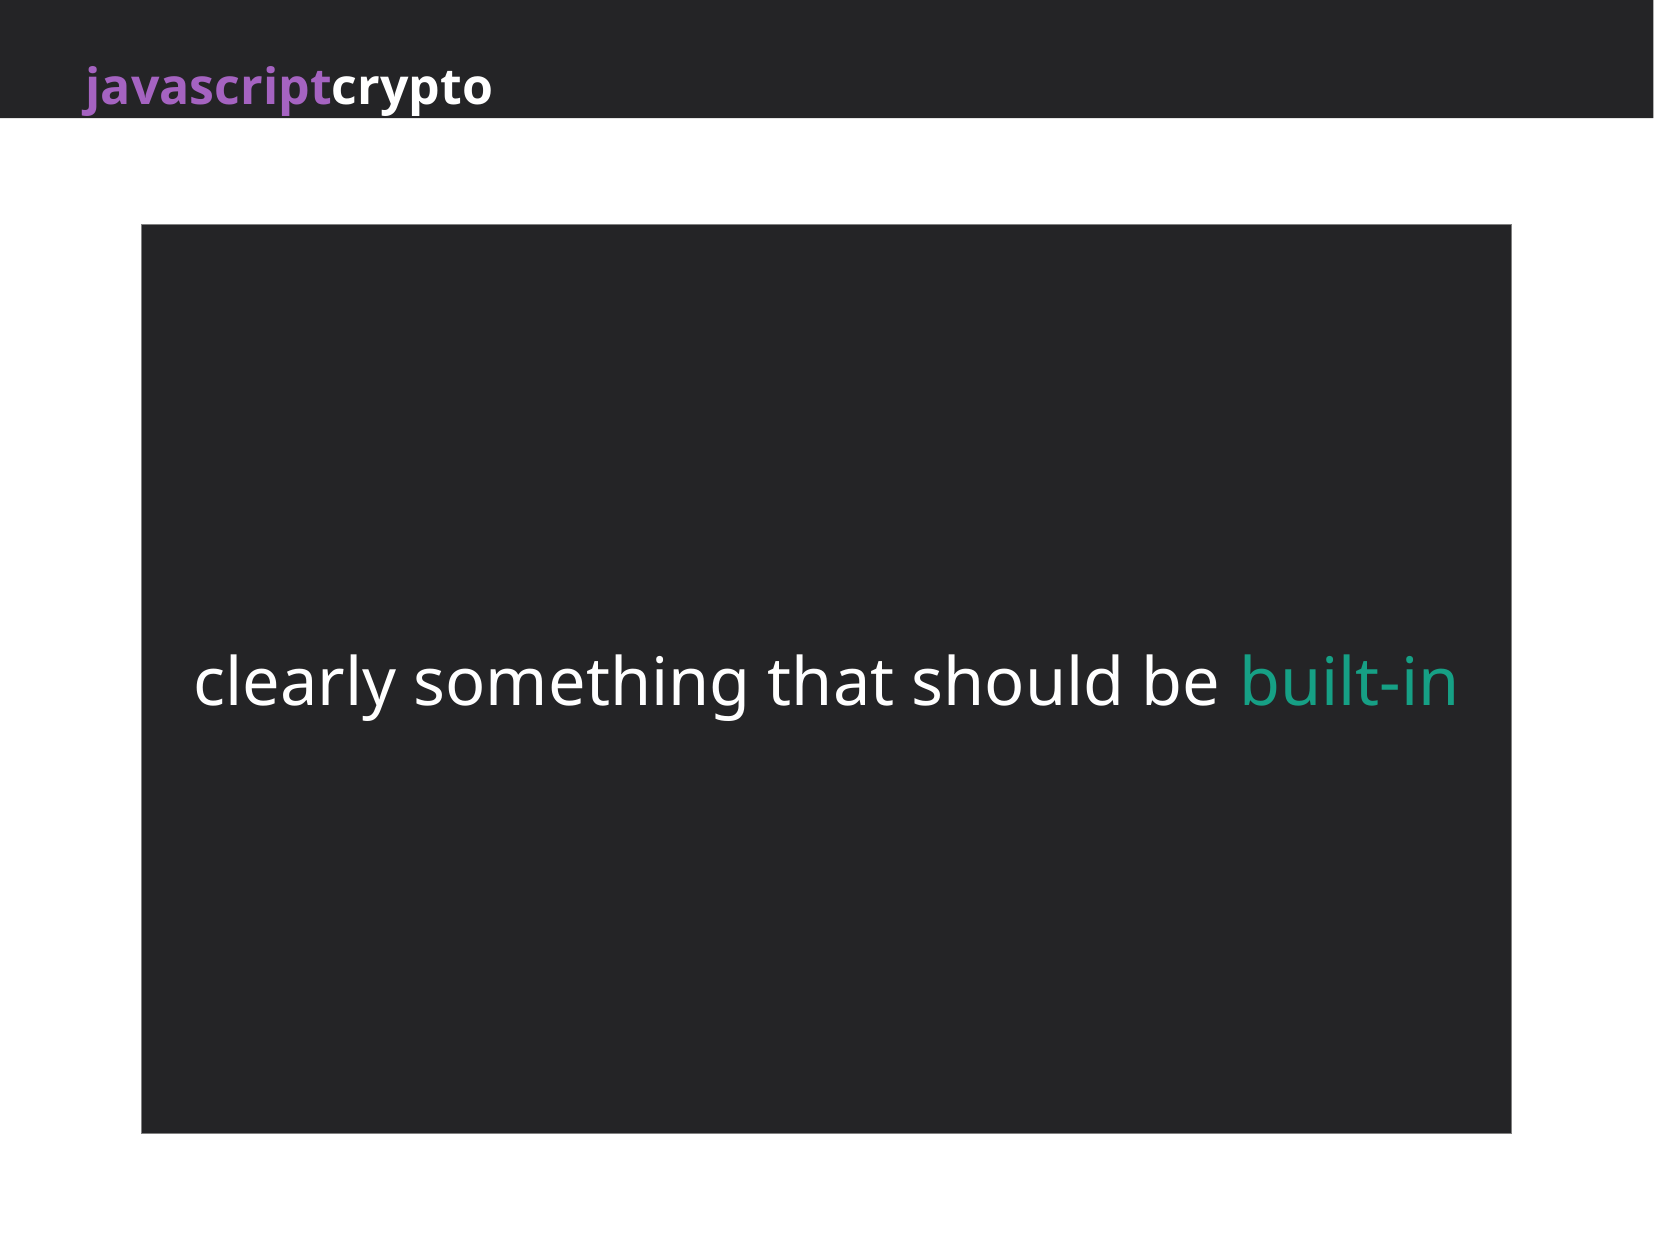

javascriptcrypto
clearly something that should be built-in